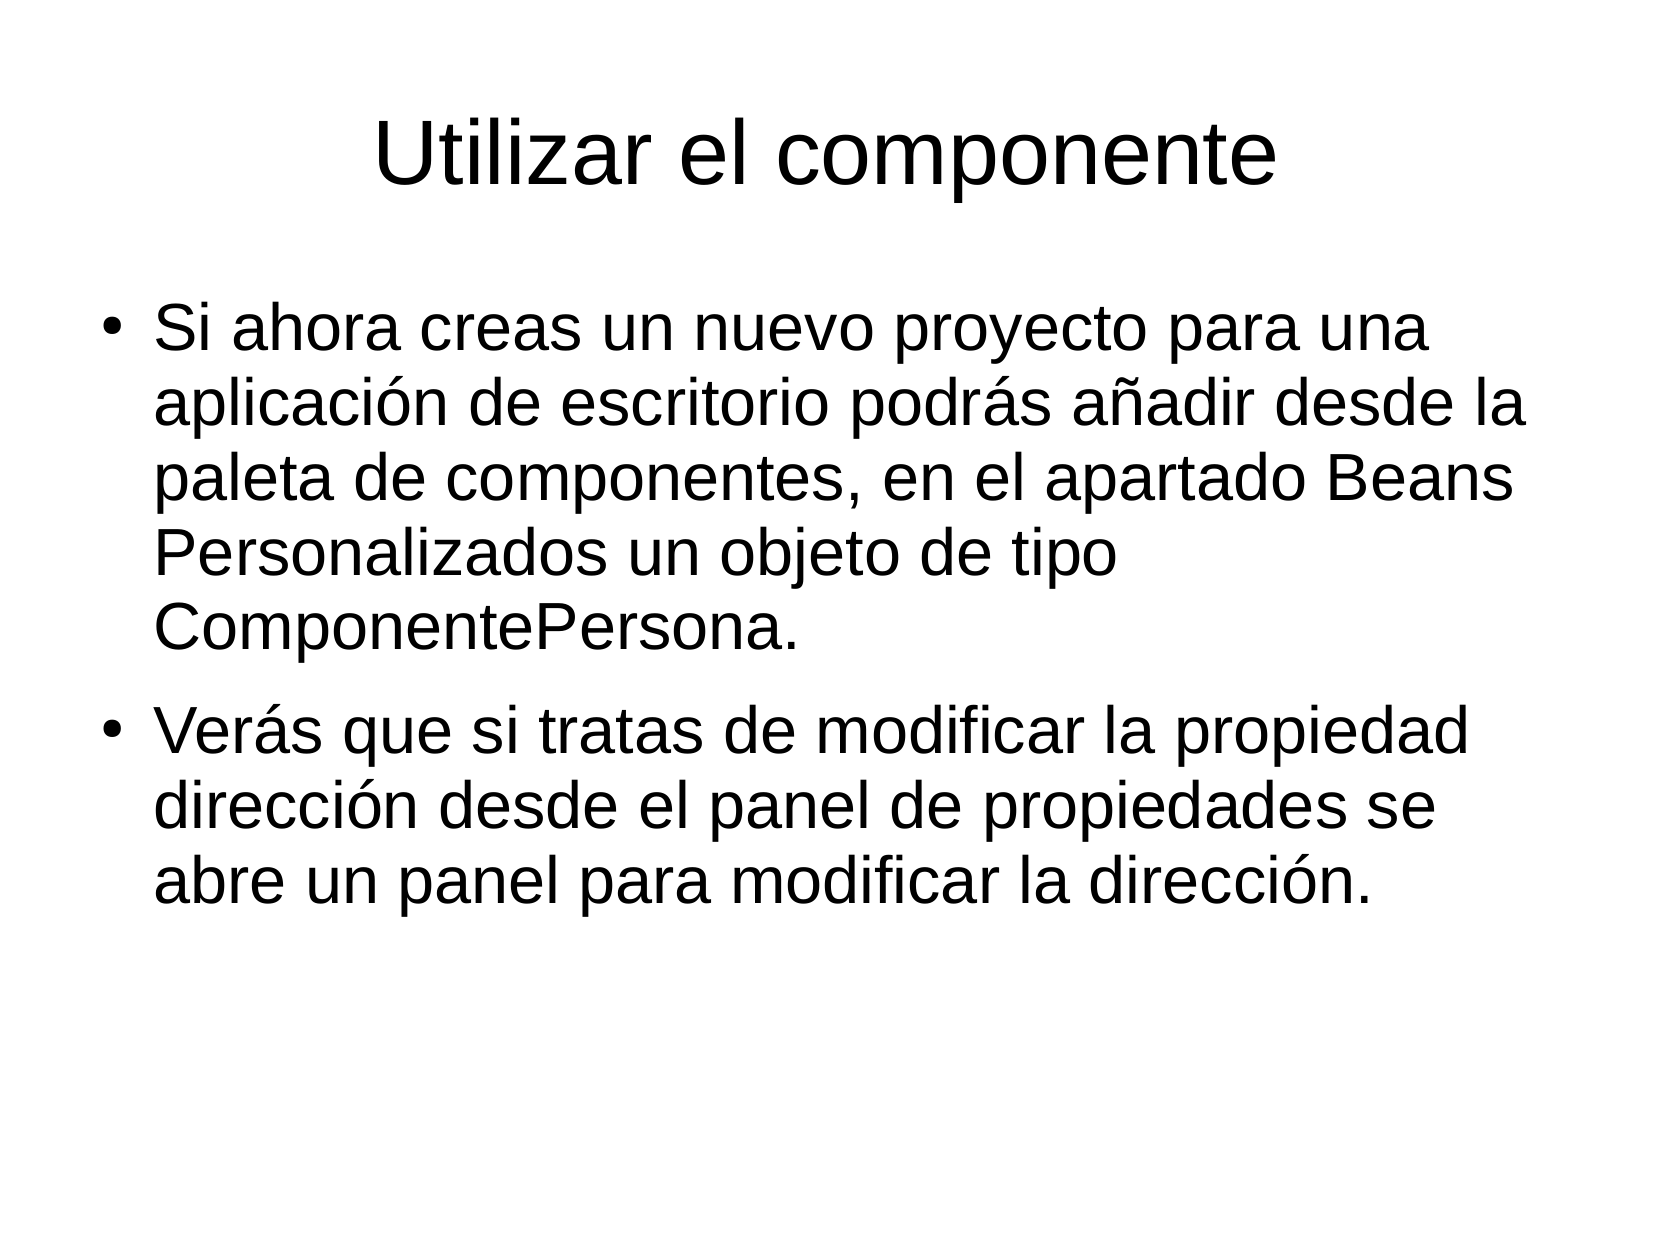

# Utilizar el componente
Si ahora creas un nuevo proyecto para una aplicación de escritorio podrás añadir desde la paleta de componentes, en el apartado Beans Personalizados un objeto de tipo ComponentePersona.
Verás que si tratas de modificar la propiedad dirección desde el panel de propiedades se abre un panel para modificar la dirección.